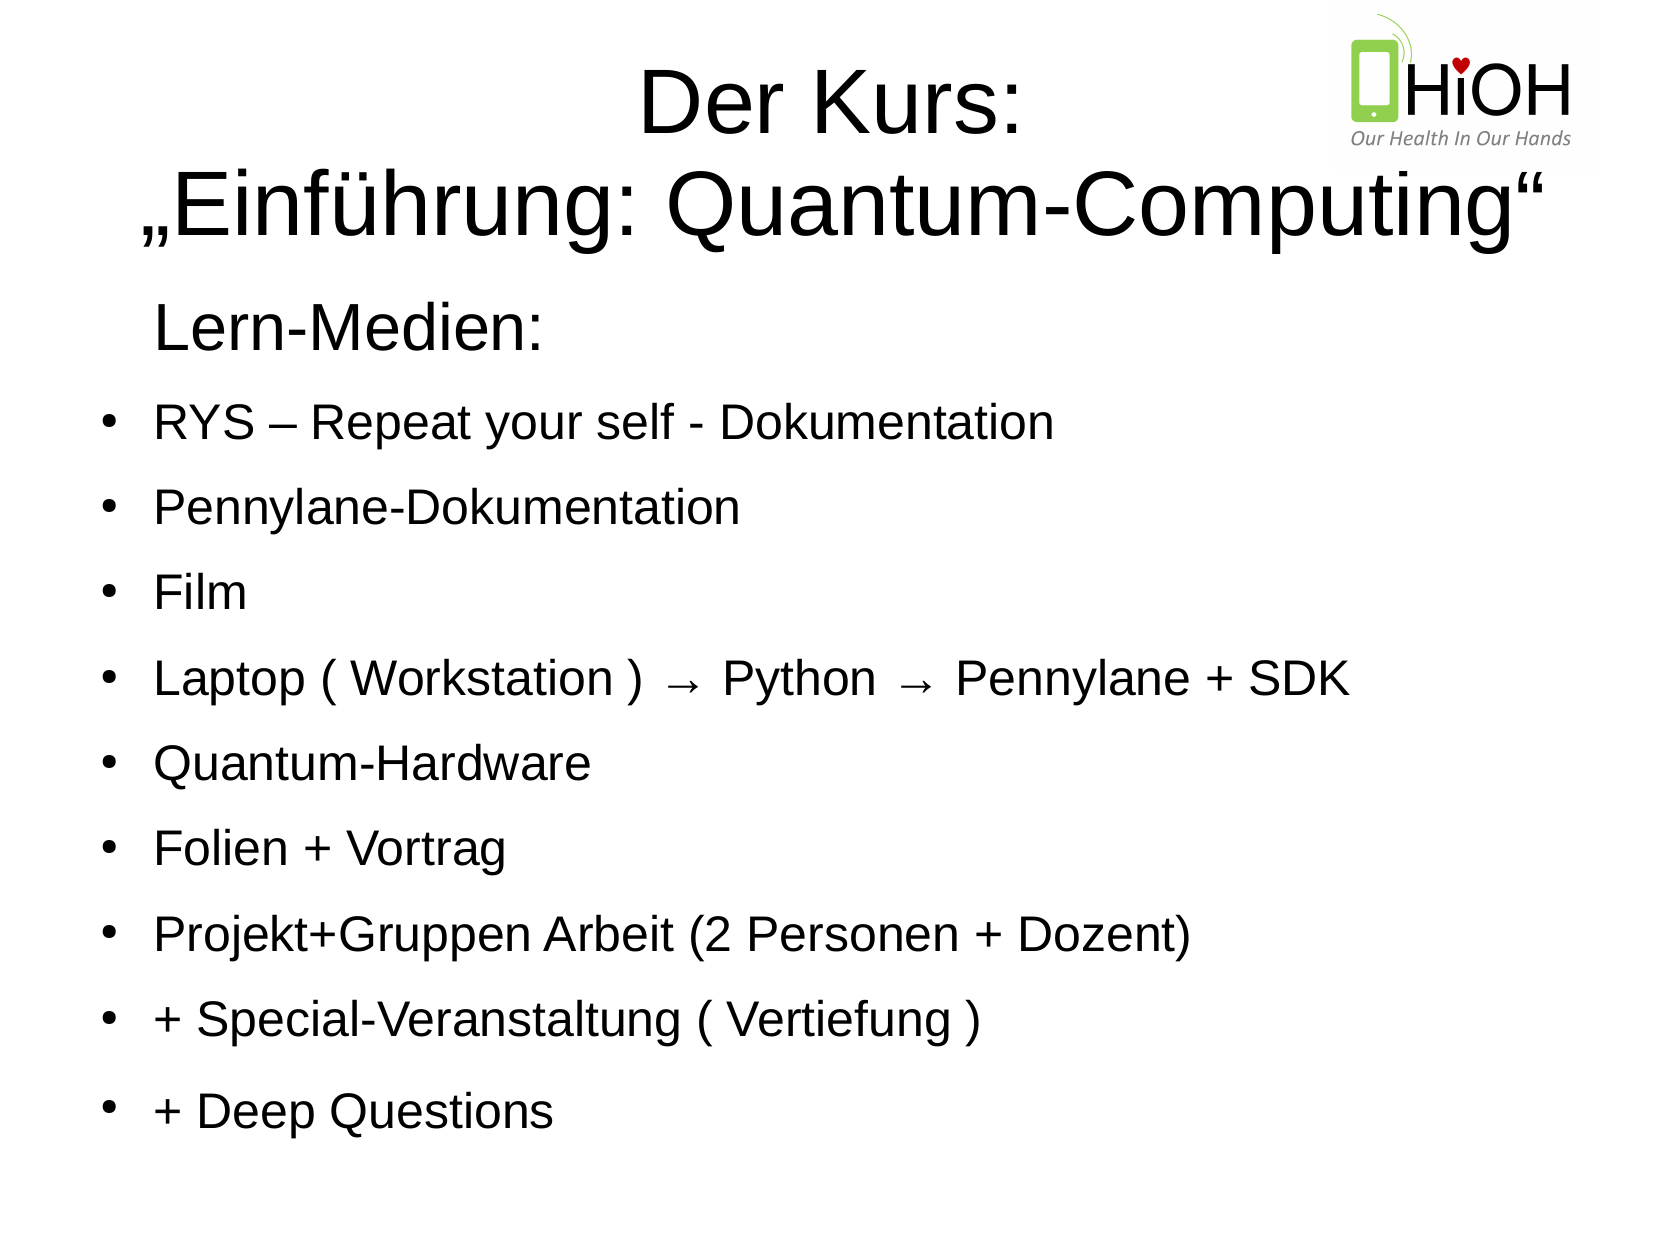

# Der Kurs: „Einführung: Quantum-Computing“
Lern-Medien:
RYS – Repeat your self - Dokumentation
Pennylane-Dokumentation
Film
Laptop ( Workstation ) → Python → Pennylane + SDK
Quantum-Hardware
Folien + Vortrag
Projekt+Gruppen Arbeit (2 Personen + Dozent)
+ Special-Veranstaltung ( Vertiefung )
+ Deep Questions